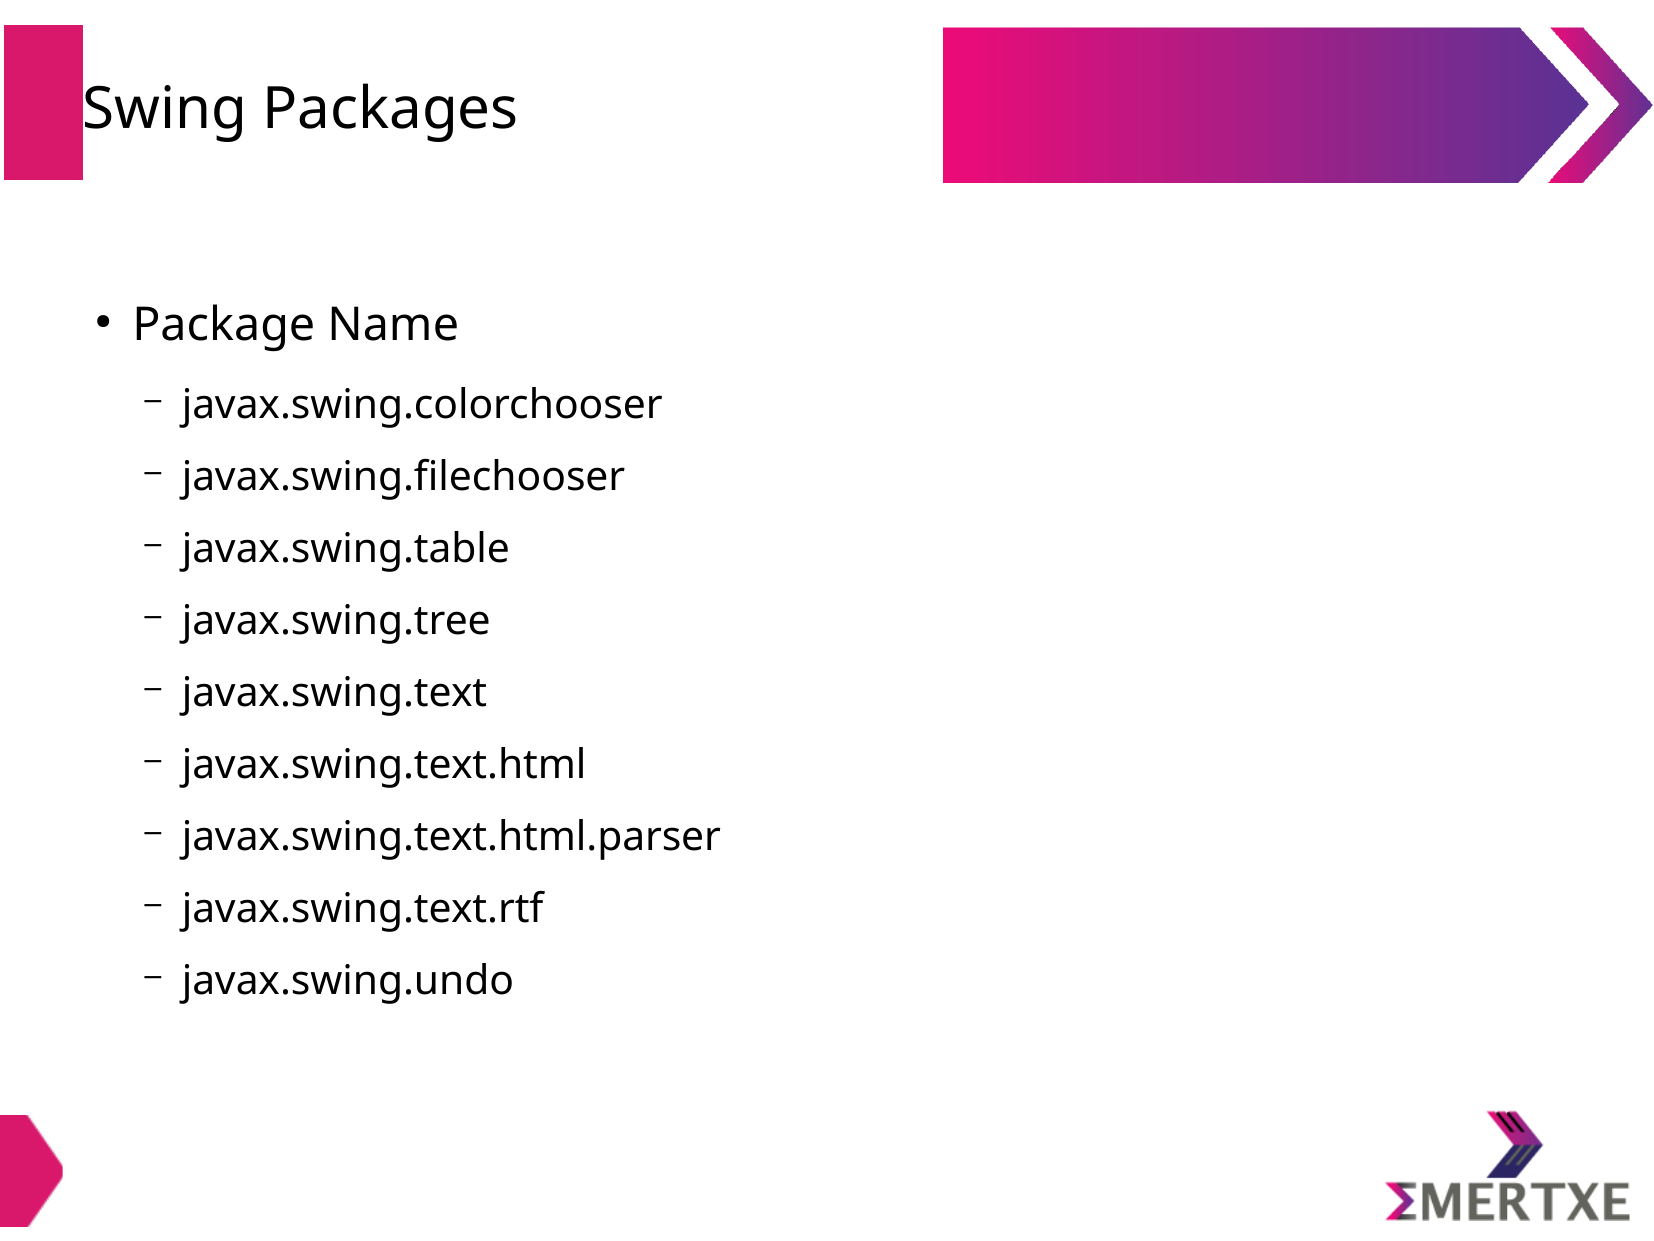

# Swing Packages
Package Name
javax.swing.colorchooser
javax.swing.filechooser
javax.swing.table
javax.swing.tree
javax.swing.text
javax.swing.text.html
javax.swing.text.html.parser
javax.swing.text.rtf
javax.swing.undo